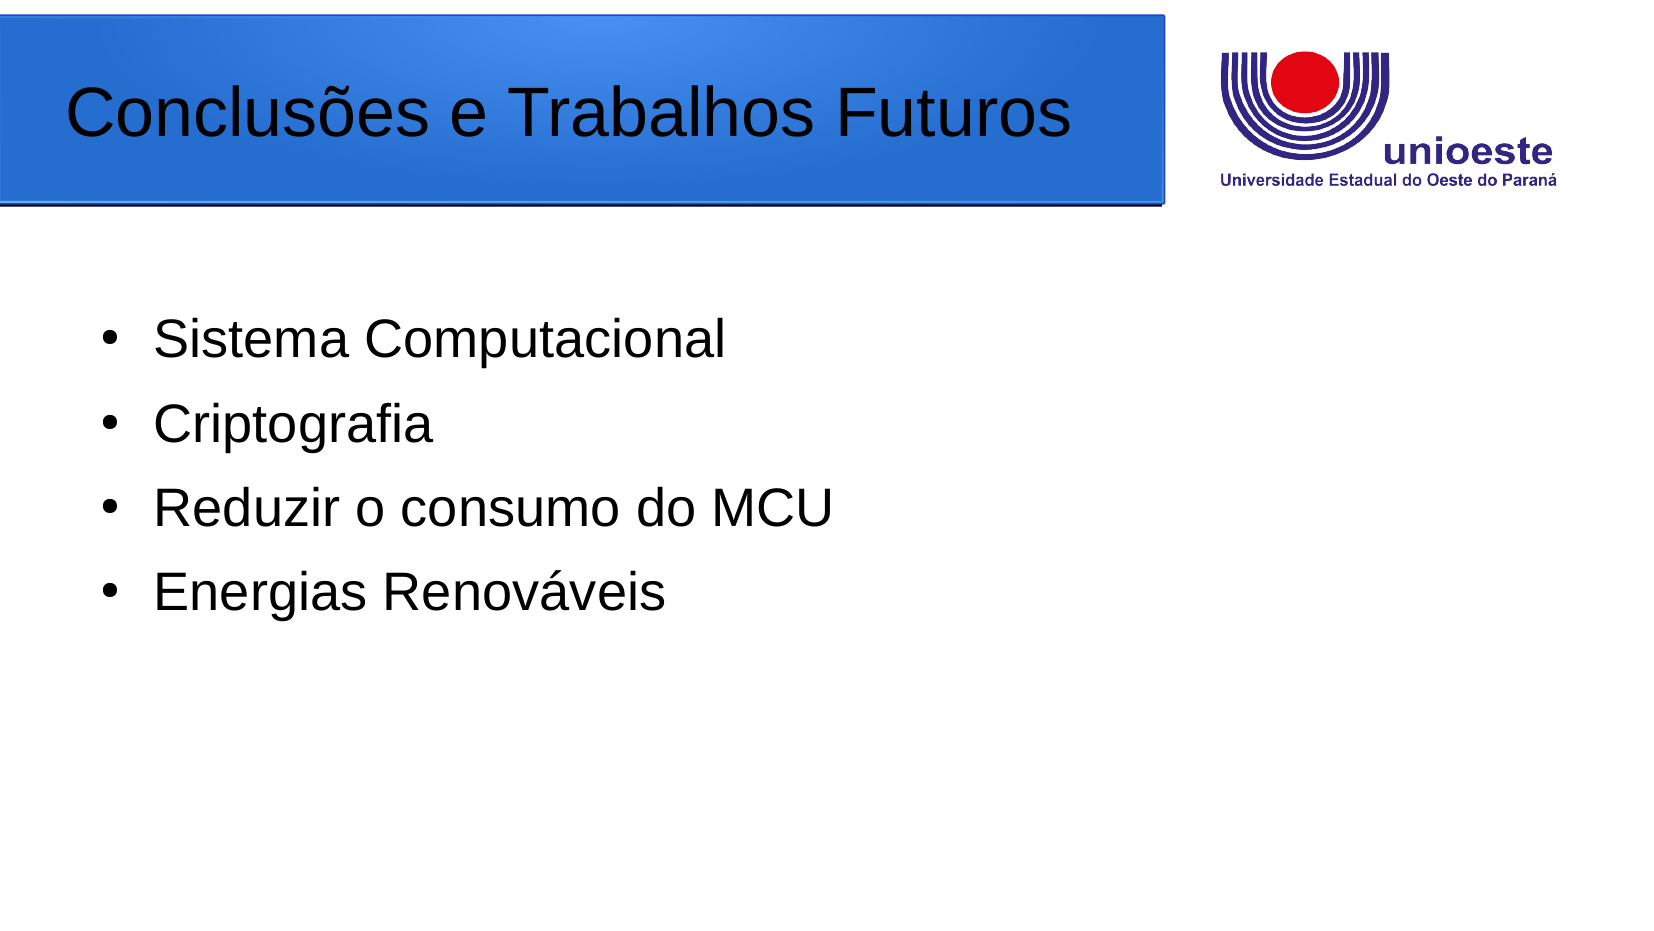

# Conclusões e Trabalhos Futuros
Sistema Computacional
Criptografia
Reduzir o consumo do MCU
Energias Renováveis